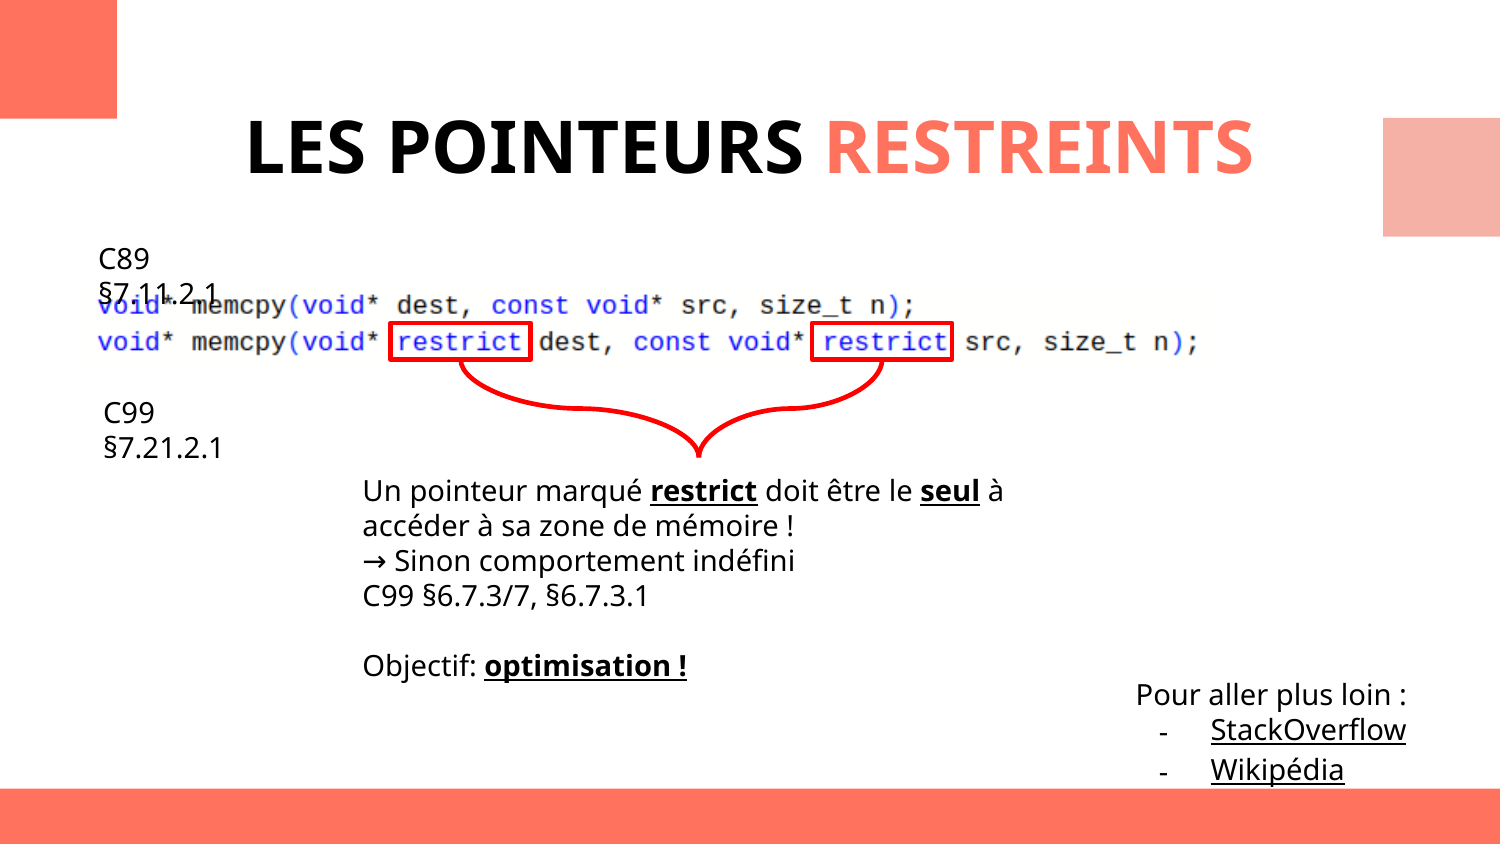

# LES POINTEURS RESTREINTS
C89 §7.11.2.1
C99 §7.21.2.1
Un pointeur marqué restrict doit être le seul à accéder à sa zone de mémoire !
→ Sinon comportement indéfini
C99 §6.7.3/7, §6.7.3.1
Objectif: optimisation !
Pour aller plus loin :
StackOverflow
Wikipédia